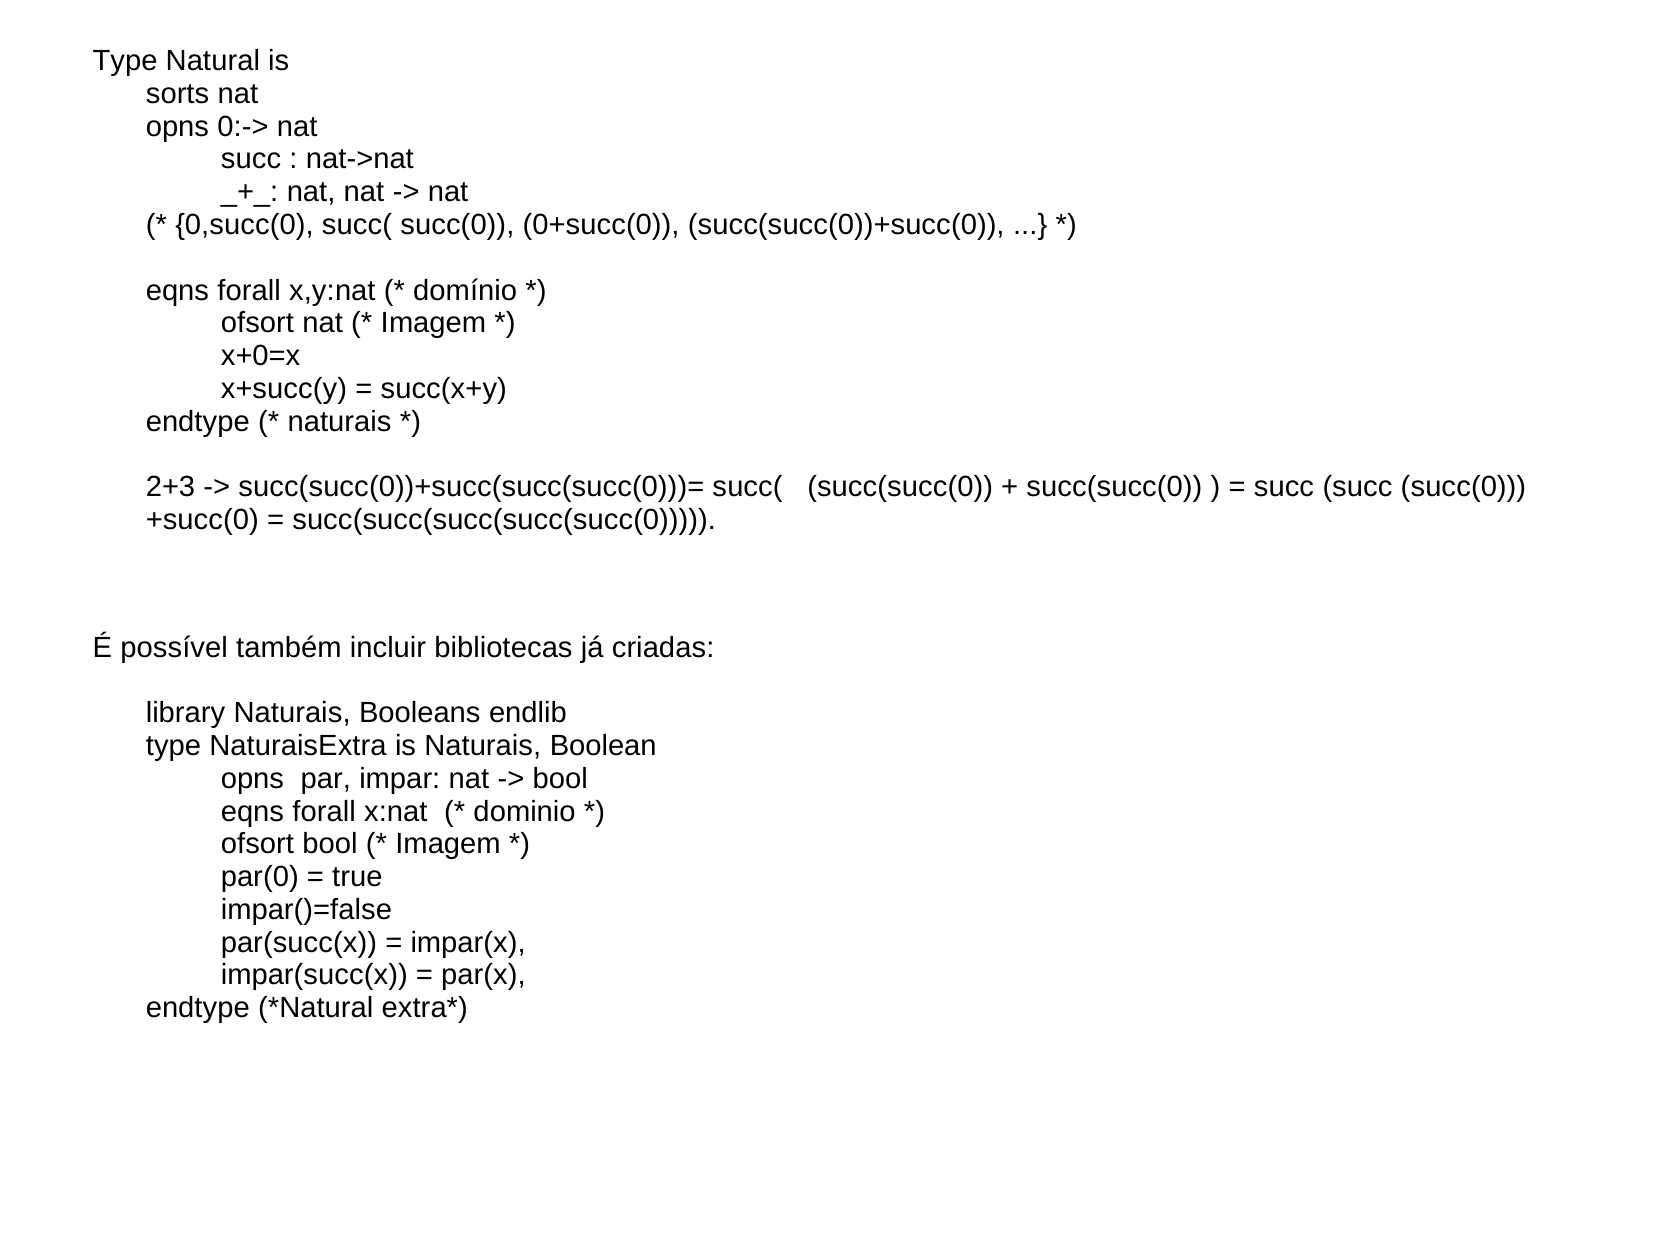

# Type Natural is sorts nat opns 0:-> nat succ : nat->nat _+_: nat, nat -> nat (* {0,succ(0), succ( succ(0)), (0+succ(0)), (succ(succ(0))+succ(0)), ...} *) eqns forall x,y:nat (* domínio *) ofsort nat (* Imagem *) x+0=x x+succ(y) = succ(x+y) endtype (* naturais *) 2+3 -> succ(succ(0))+succ(succ(succ(0)))= succ( (succ(succ(0)) + succ(succ(0)) ) = succ (succ (succ(0)))+succ(0) = succ(succ(succ(succ(succ(0))))).
É possível também incluir bibliotecas já criadas:
library Naturais, Booleans endlib
type NaturaisExtra is Naturais, Boolean
	opns par, impar: nat -> bool
	eqns forall x:nat (* dominio *)
	ofsort bool (* Imagem *)
	par(0) = true
	impar()=false
	par(succ(x)) = impar(x),
	impar(succ(x)) = par(x),
endtype (*Natural extra*)